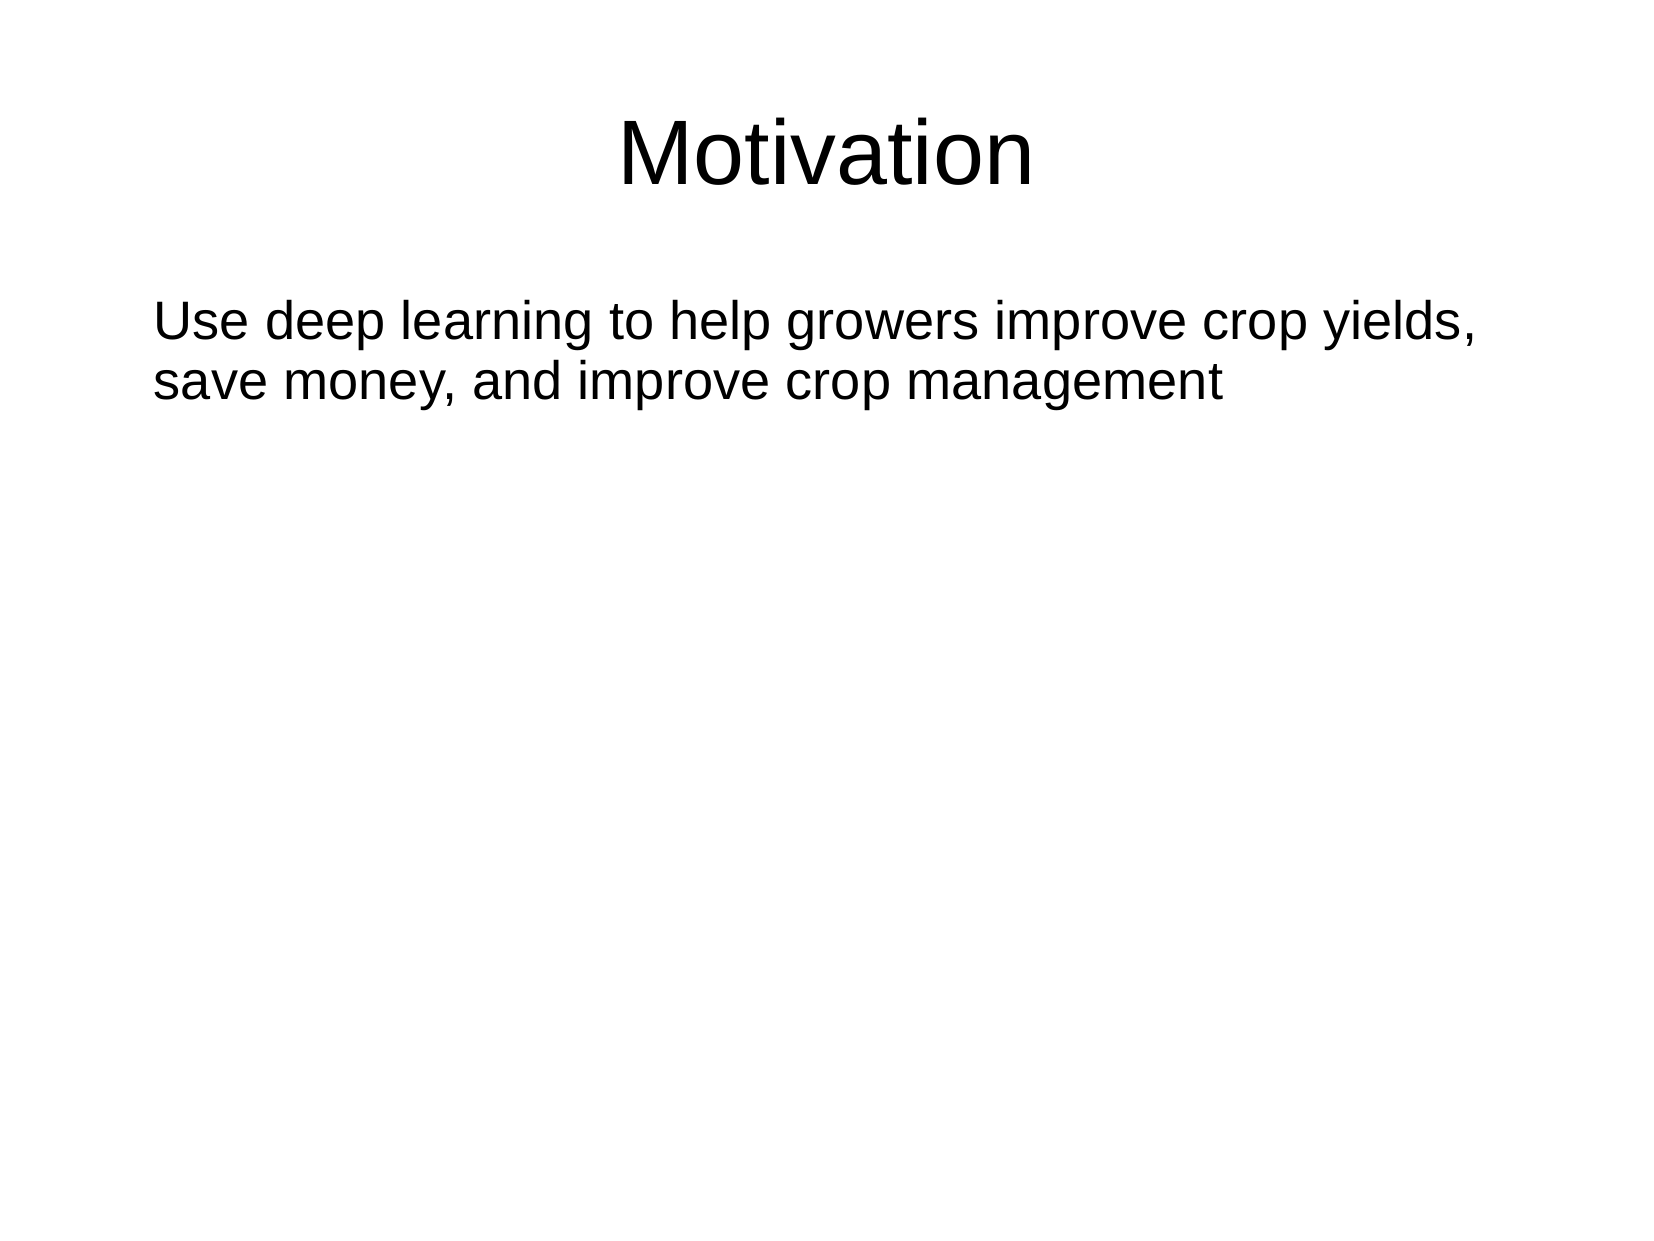

# Motivation
Use deep learning to help growers improve crop yields, save money, and improve crop management